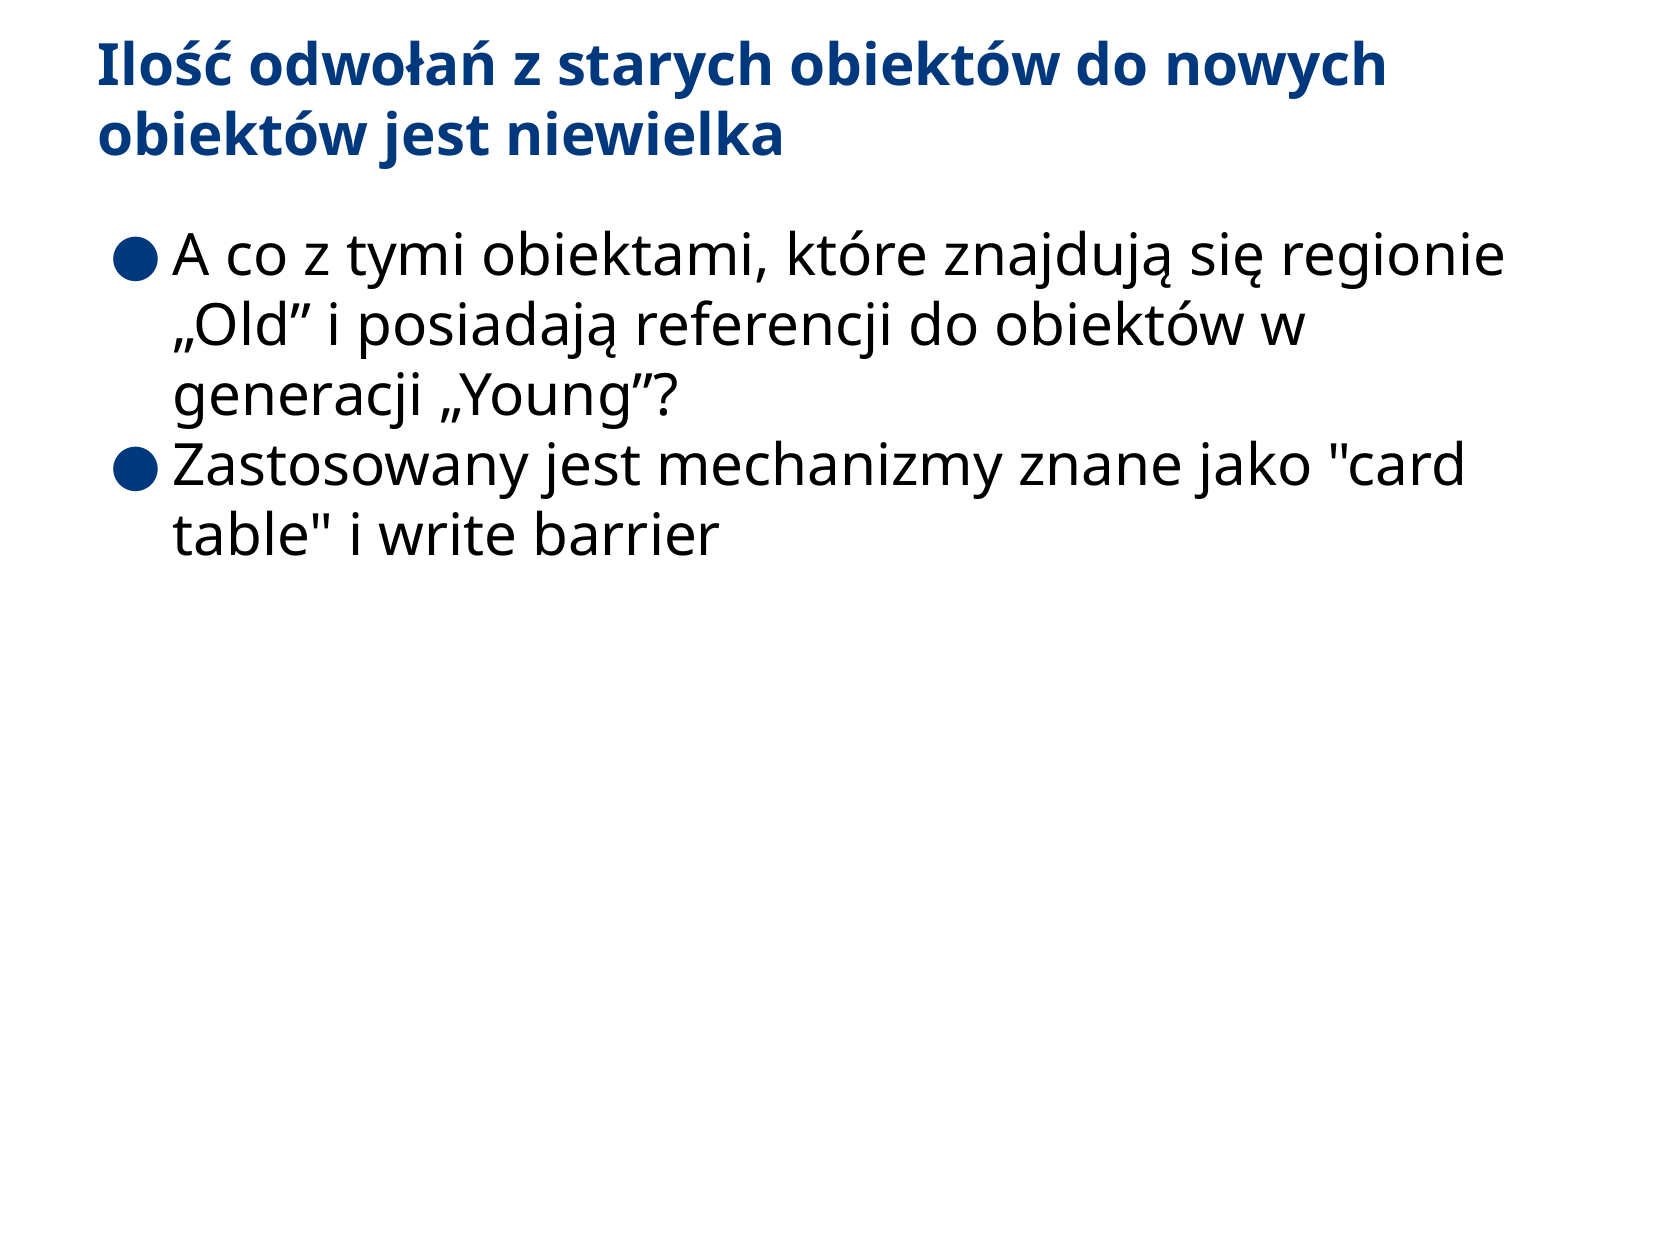

Ilość odwołań z starych obiektów do nowych obiektów jest niewielka
# A co z tymi obiektami, które znajdują się regionie „Old” i posiadają referencji do obiektów w generacji „Young”?
Zastosowany jest mechanizmy znane jako "card table" i write barrier